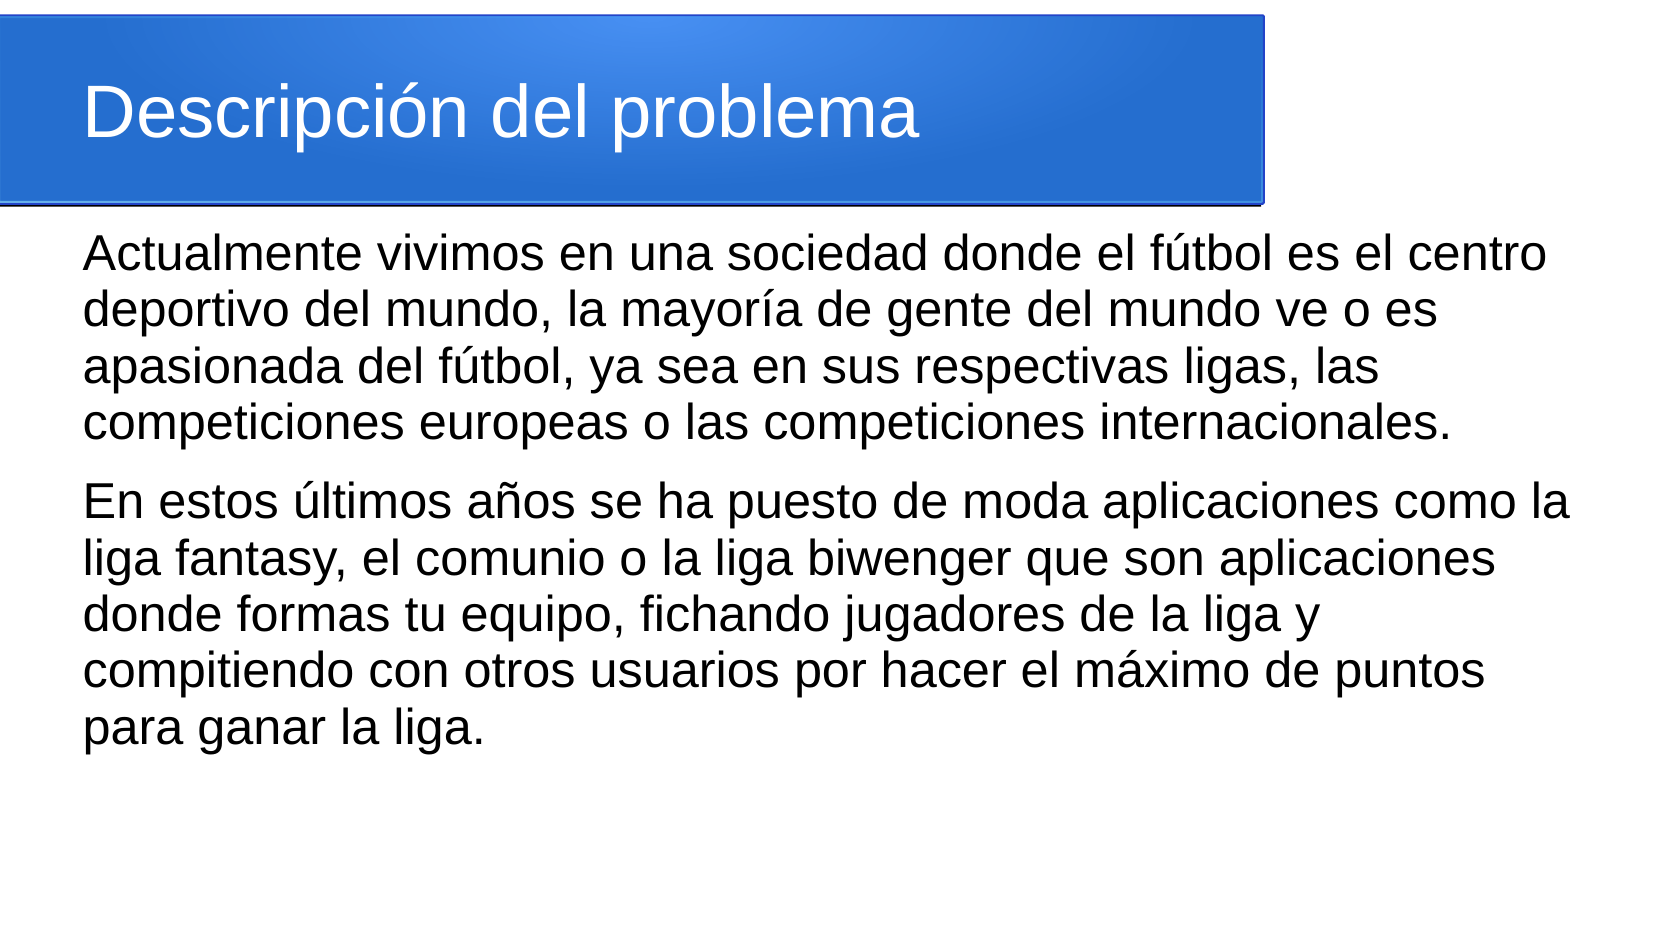

# Descripción del problema
Actualmente vivimos en una sociedad donde el fútbol es el centro deportivo del mundo, la mayoría de gente del mundo ve o es apasionada del fútbol, ya sea en sus respectivas ligas, las competiciones europeas o las competiciones internacionales.
En estos últimos años se ha puesto de moda aplicaciones como la liga fantasy, el comunio o la liga biwenger que son aplicaciones donde formas tu equipo, fichando jugadores de la liga y compitiendo con otros usuarios por hacer el máximo de puntos para ganar la liga.